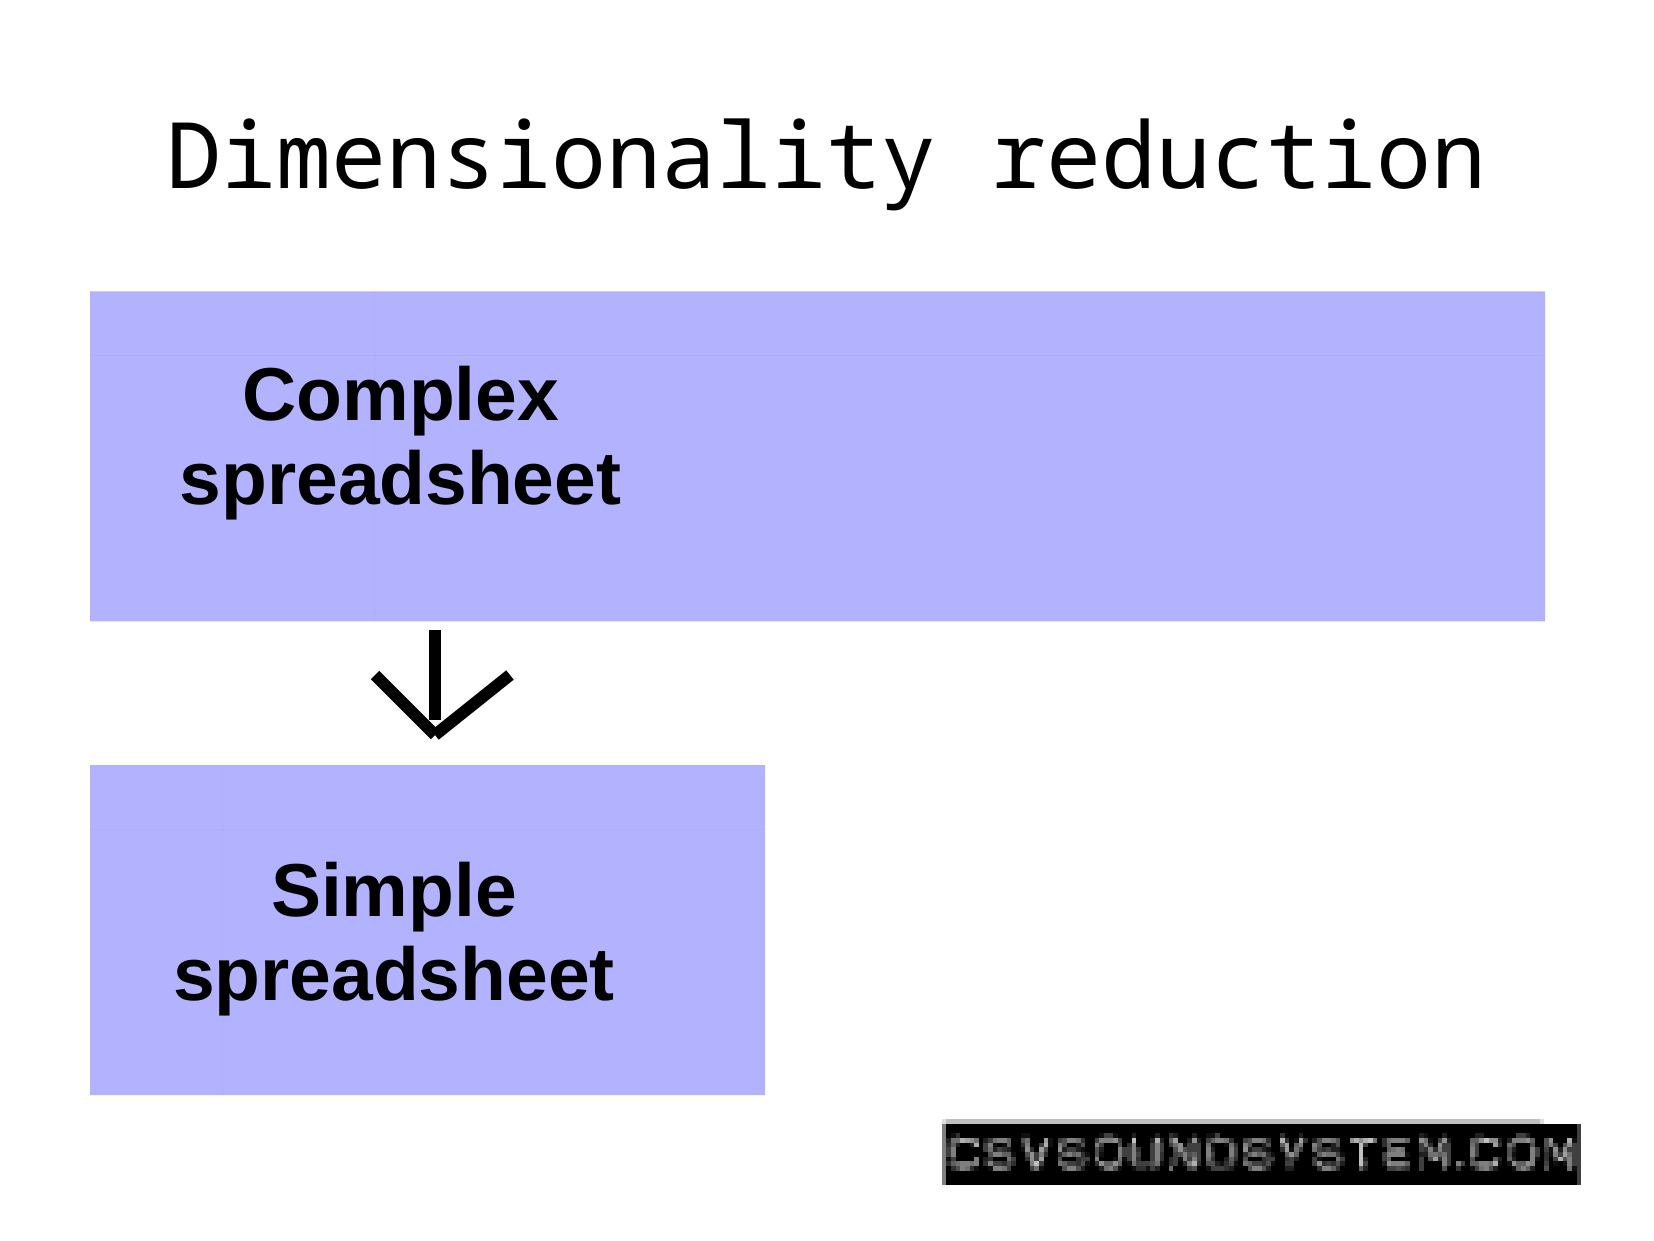

# Dimensionality reduction
Complex
spreadsheet
Simple
spreadsheet